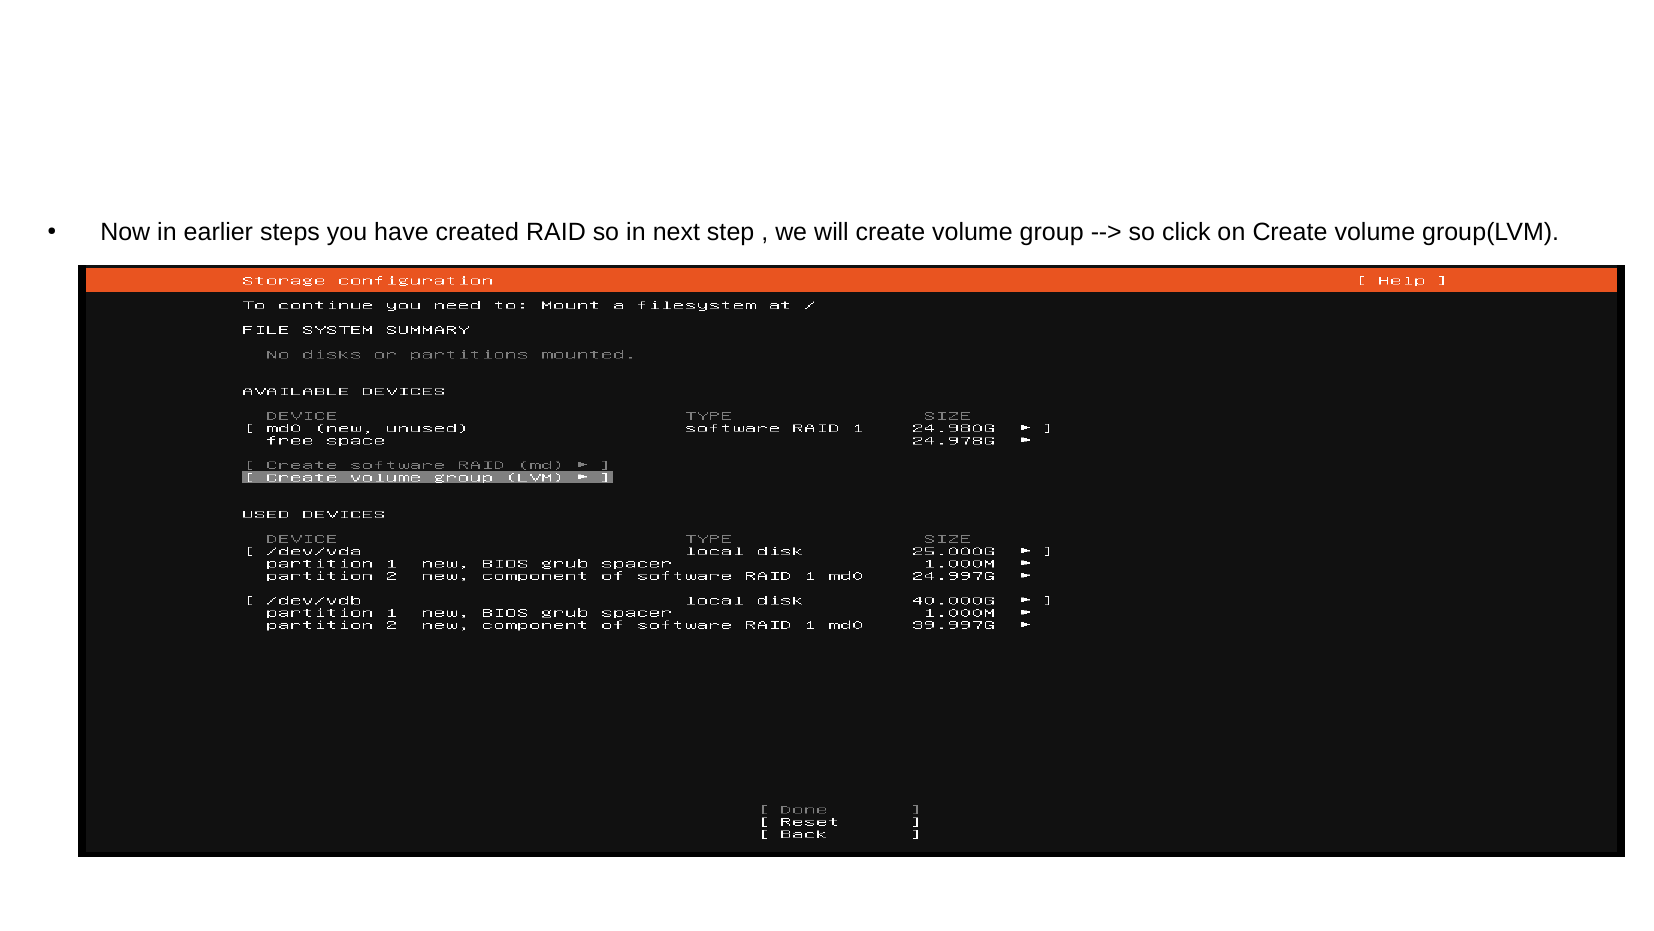

#
Now in earlier steps you have created RAID so in next step , we will create volume group --> so click on Create volume group(LVM).